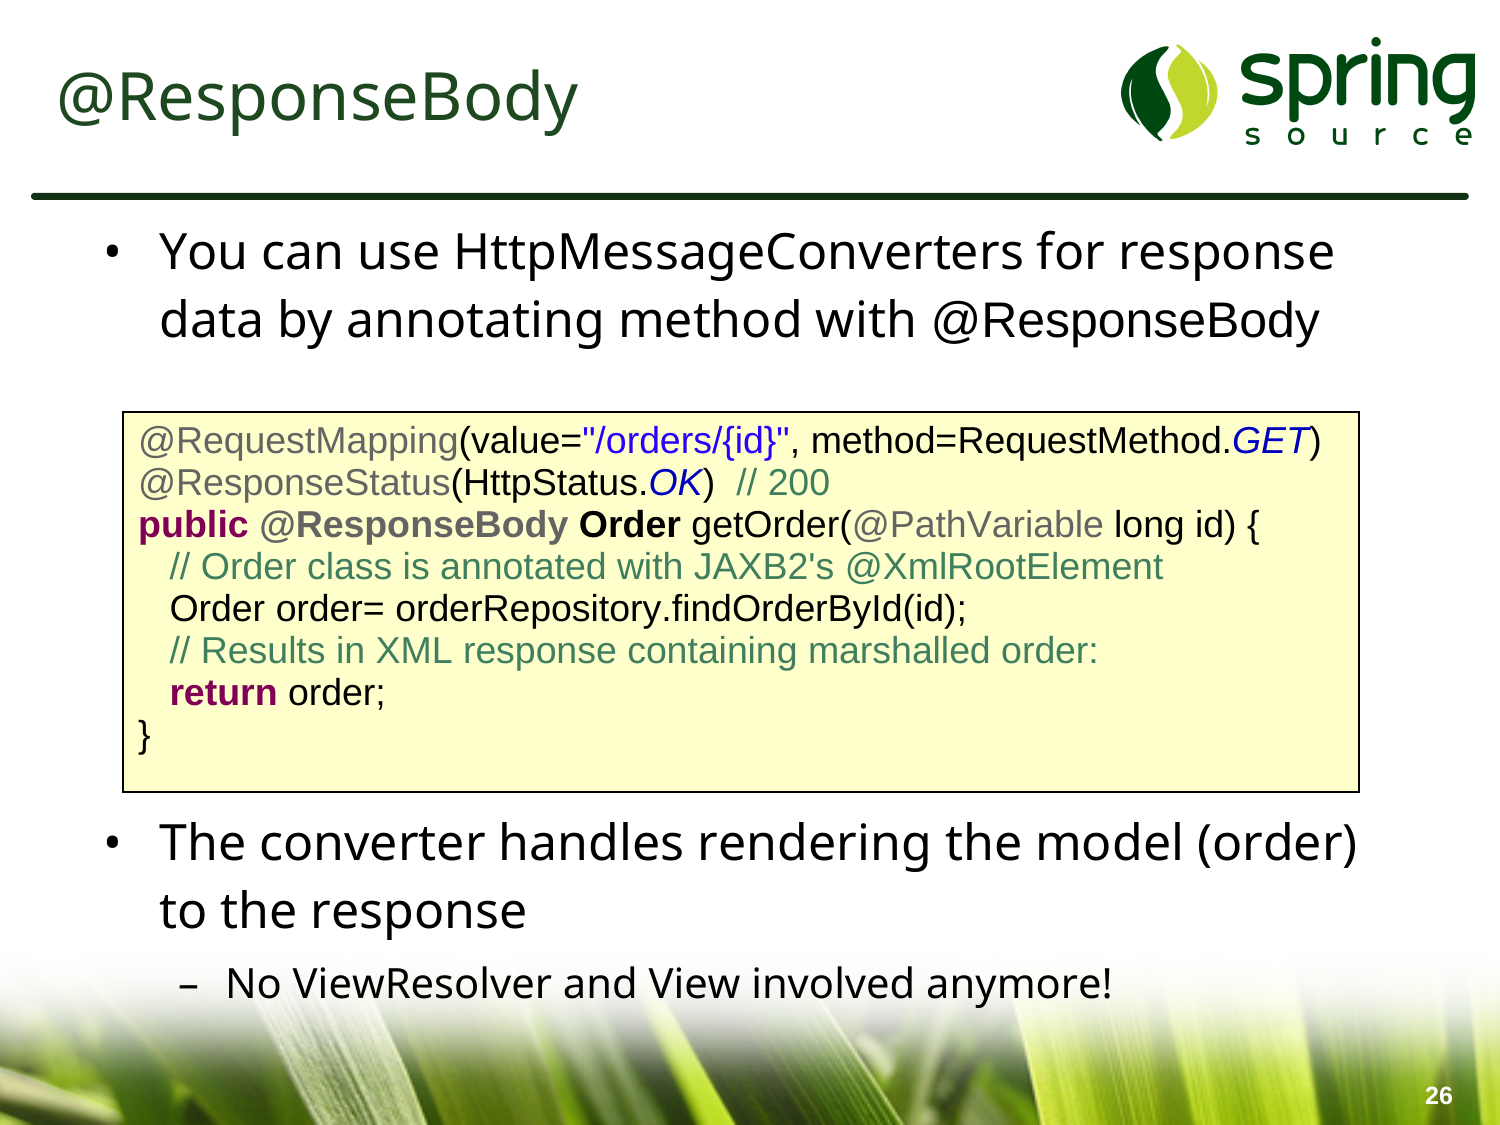

# @ResponseBody
You can use HttpMessageConverters for response data by annotating method with @ResponseBody
@RequestMapping(value="/orders/{id}", method=RequestMethod.GET)
@ResponseStatus(HttpStatus.OK) // 200
public @ResponseBody Order getOrder(@PathVariable long id) {
 // Order class is annotated with JAXB2's @XmlRootElement
 Order order= orderRepository.findOrderById(id);
 // Results in XML response containing marshalled order:
 return order;
}
The converter handles rendering the model (order) to the response
No ViewResolver and View involved anymore!